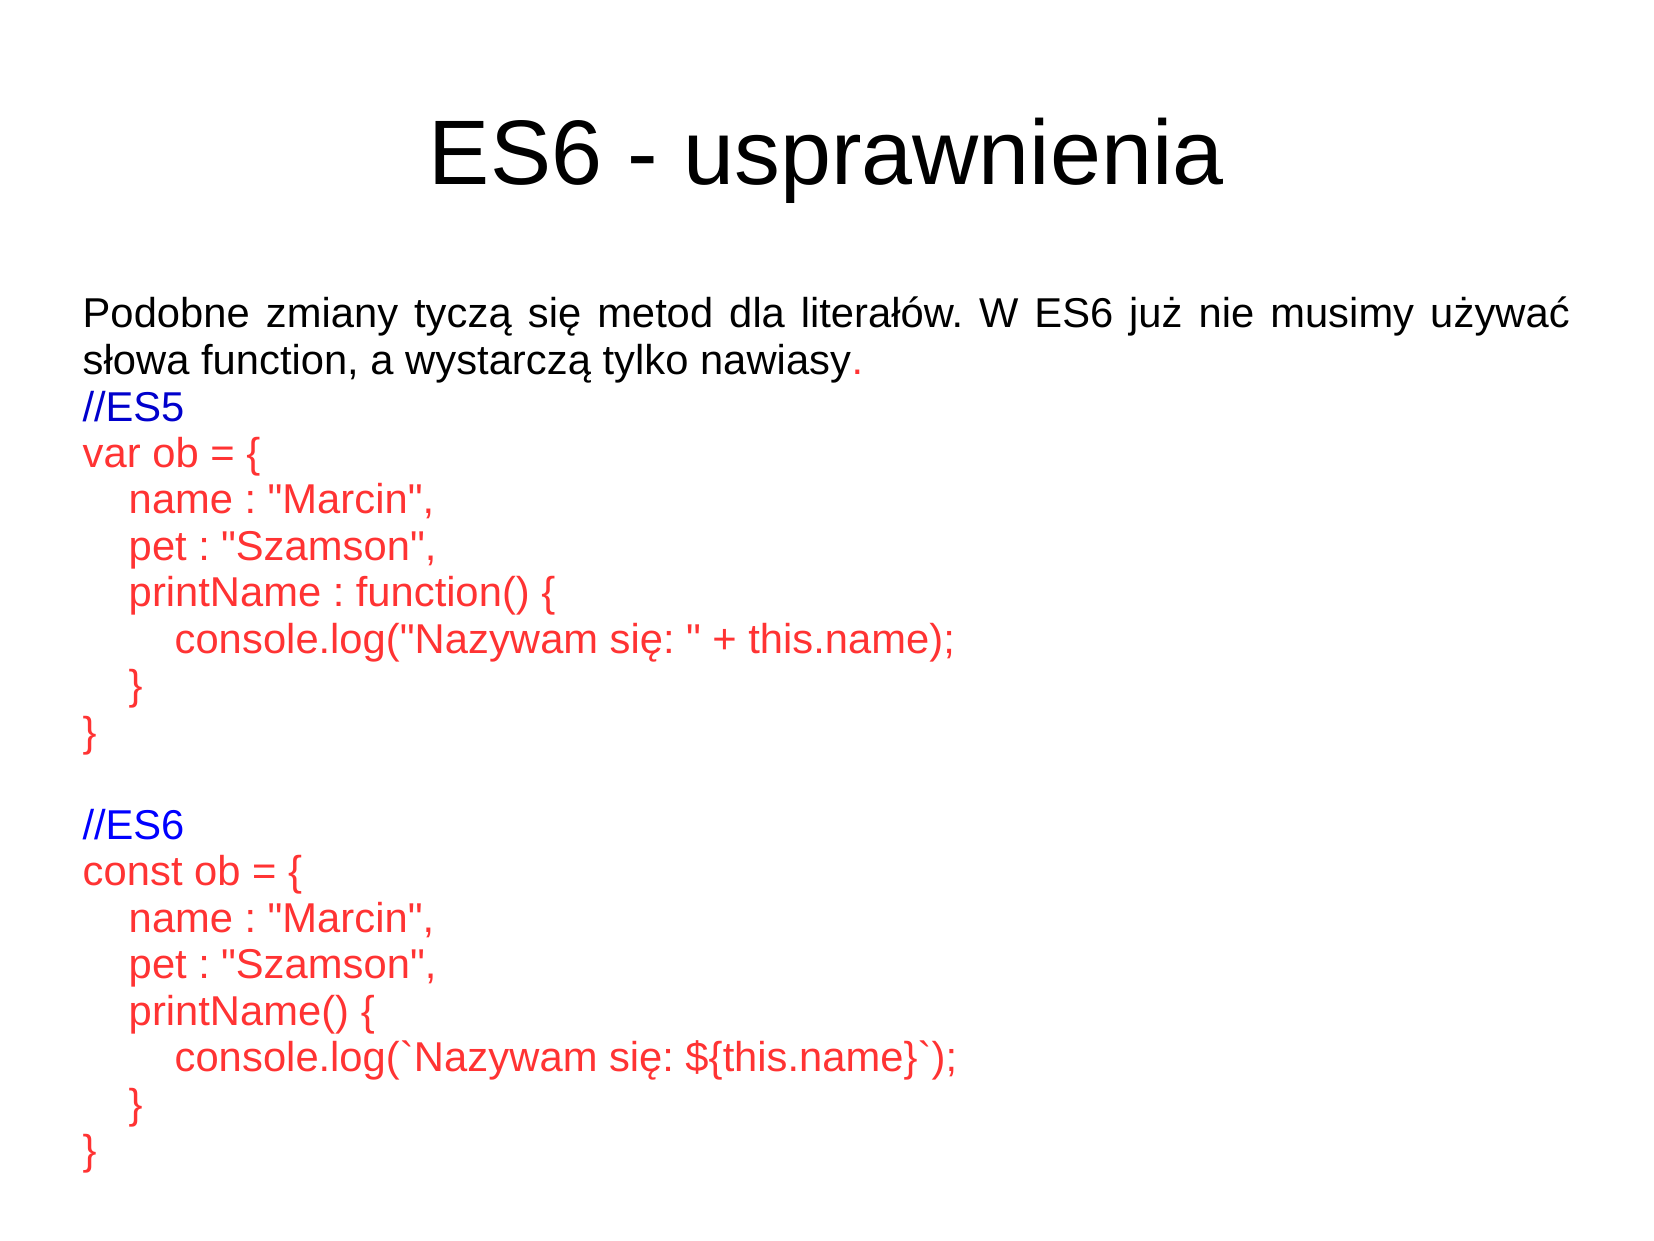

# ES6 - usprawnienia
Podobne zmiany tyczą się metod dla literałów. W ES6 już nie musimy używać słowa function, a wystarczą tylko nawiasy.
//ES5
var ob = {
 name : "Marcin",
 pet : "Szamson",
 printName : function() {
 console.log("Nazywam się: " + this.name);
 }
}
//ES6
const ob = {
 name : "Marcin",
 pet : "Szamson",
 printName() {
 console.log(`Nazywam się: ${this.name}`);
 }
}